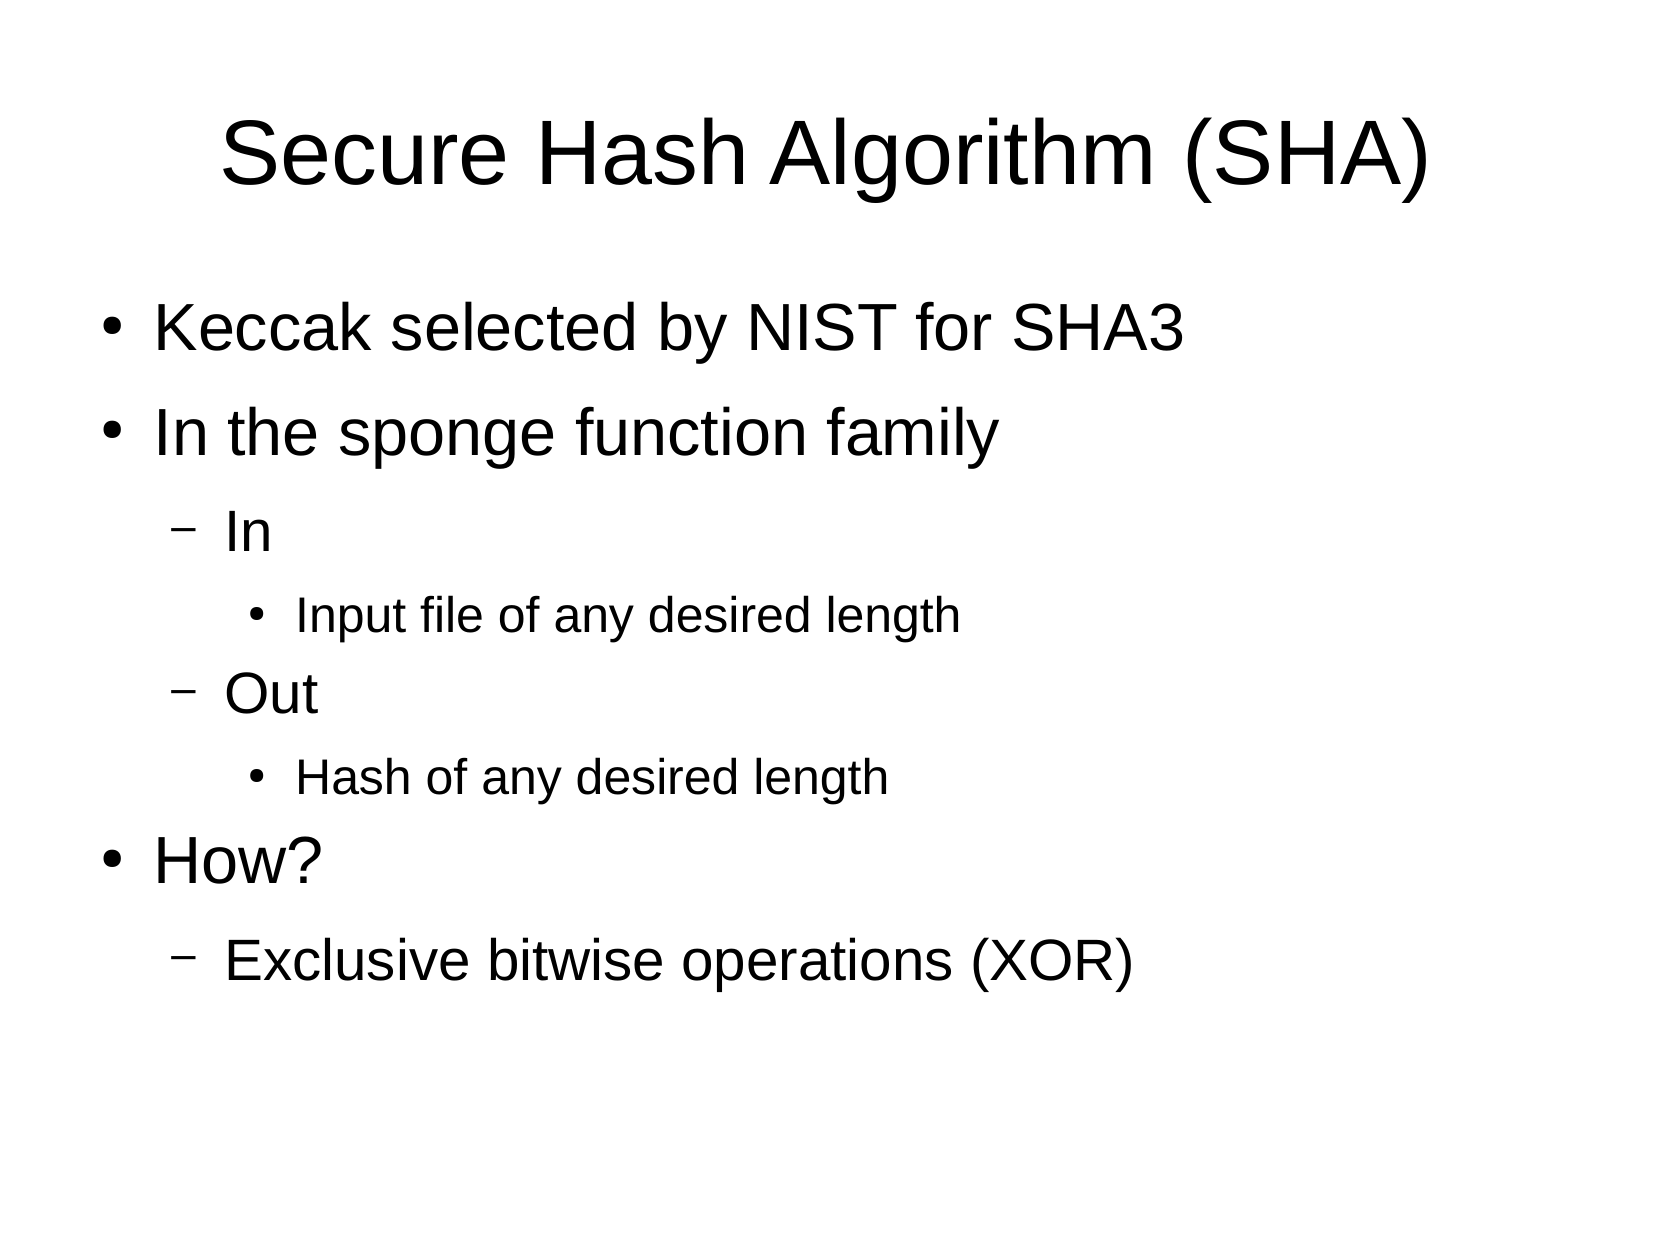

# Secure Hash Algorithm (SHA)
Keccak selected by NIST for SHA3
In the sponge function family
In
Input file of any desired length
Out
Hash of any desired length
How?
Exclusive bitwise operations (XOR)